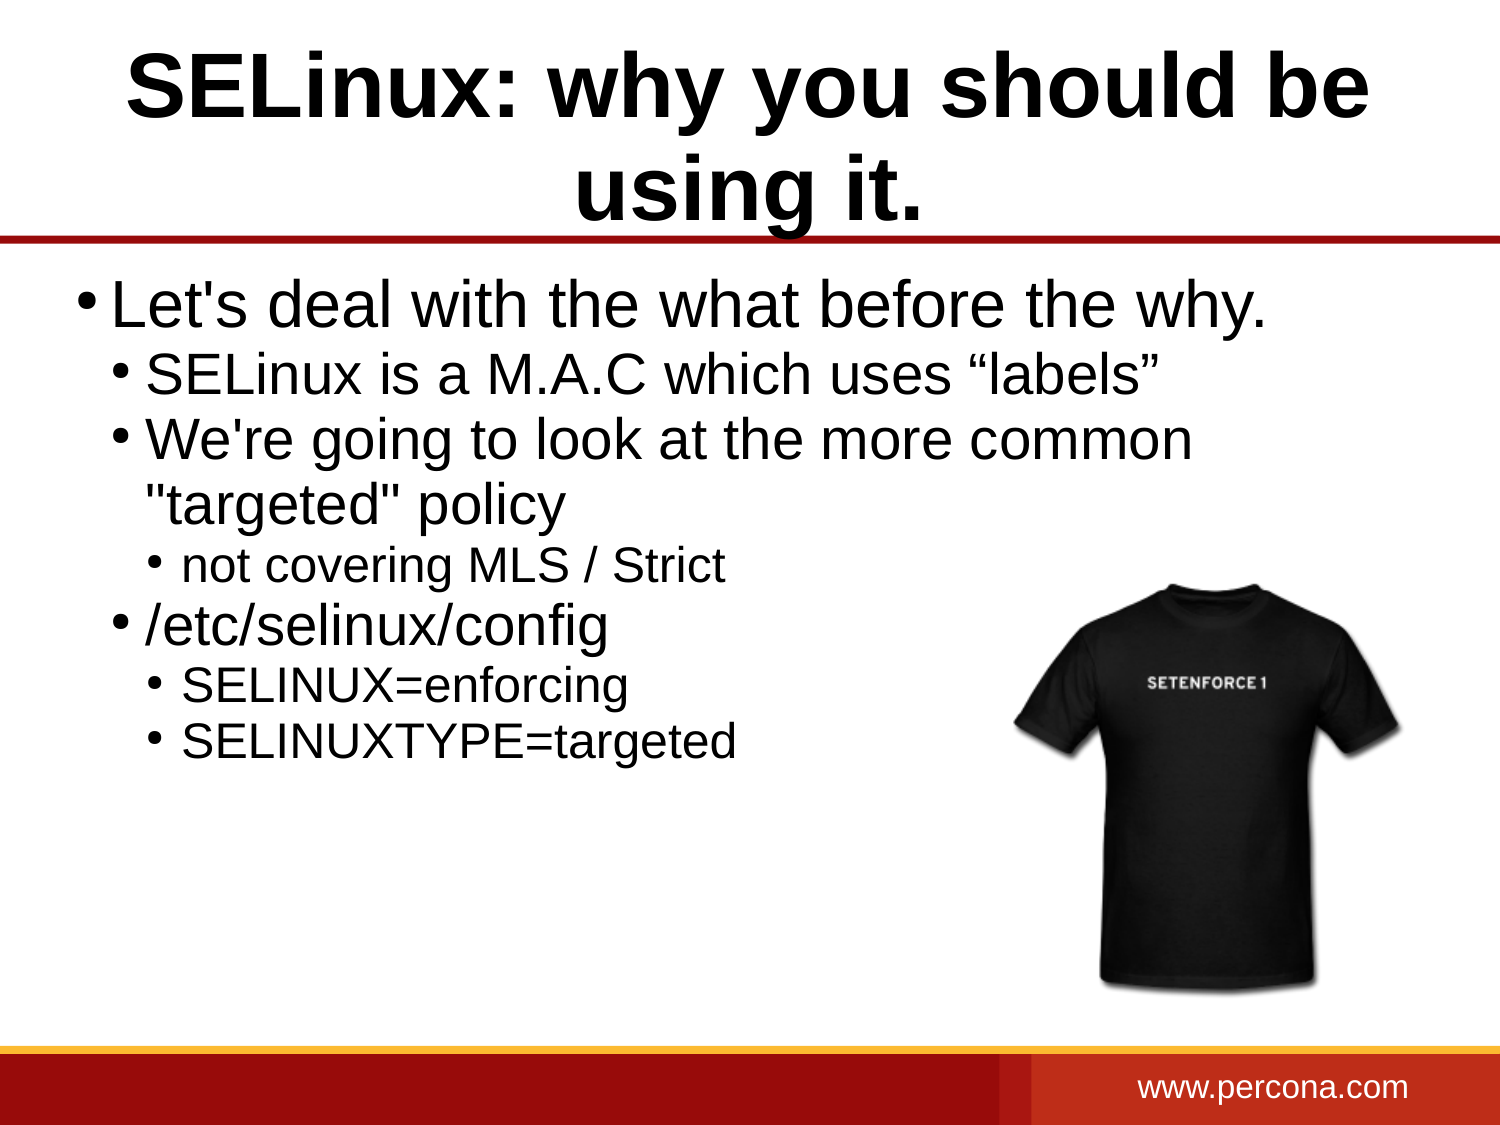

SELinux: why you should be using it.
Let's deal with the what before the why.
SELinux is a M.A.C which uses “labels”
We're going to look at the more common "targeted" policy
not covering MLS / Strict
/etc/selinux/config
SELINUX=enforcing
SELINUXTYPE=targeted